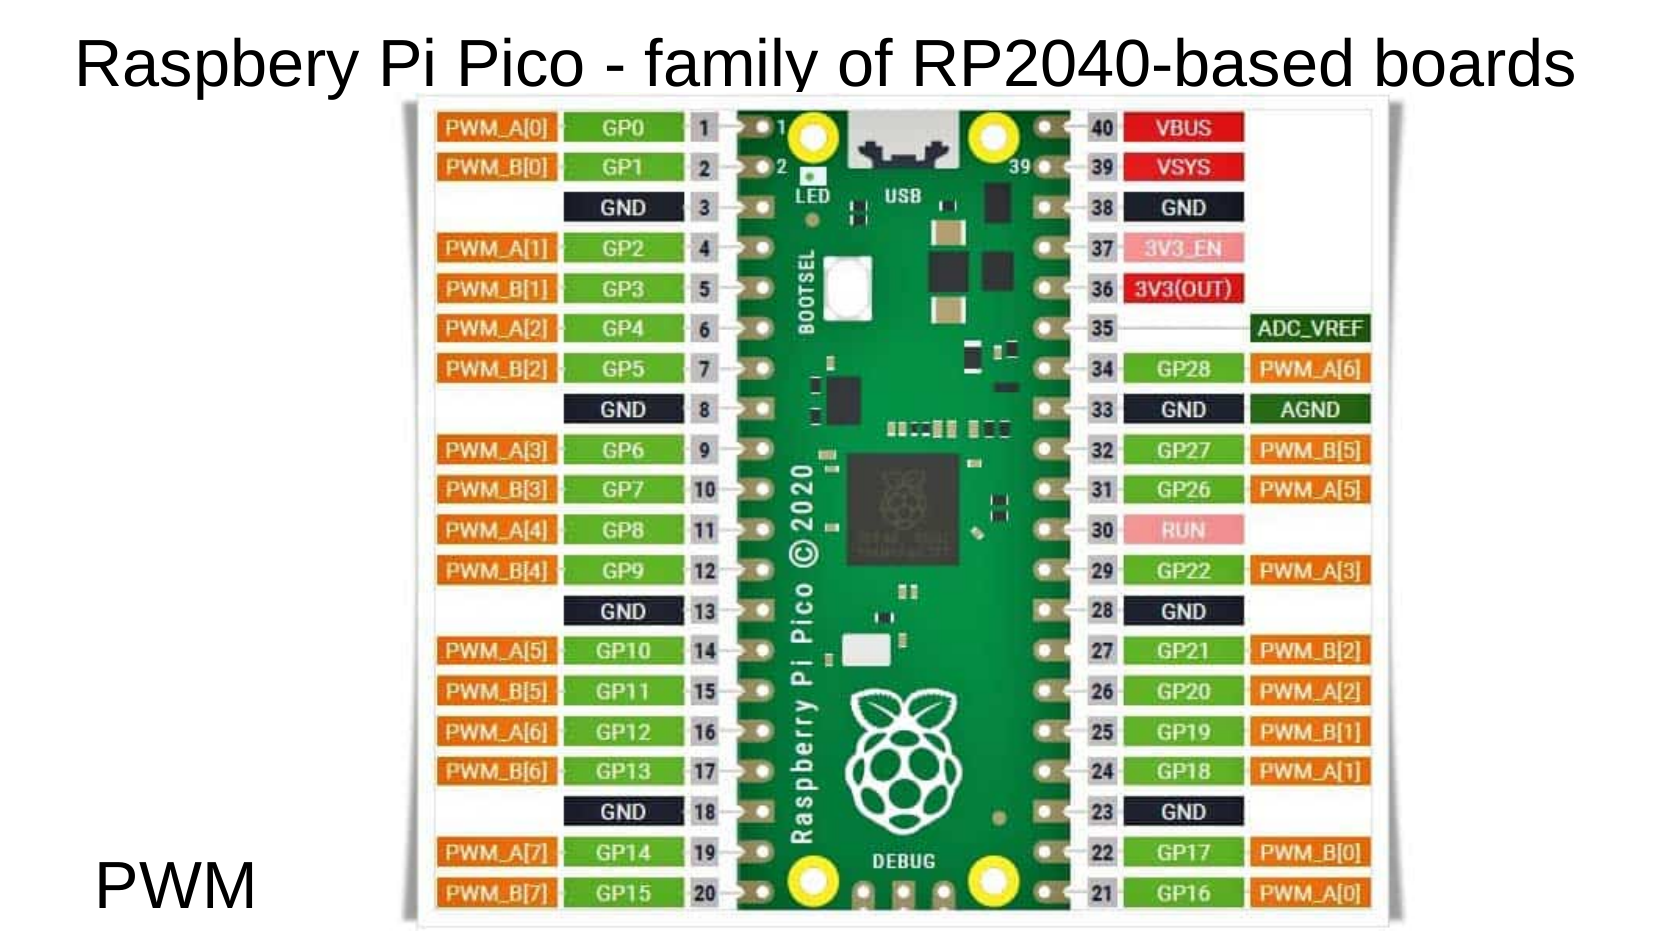

# Raspbery Pi Pico - family of RP2040-based boards
PWM